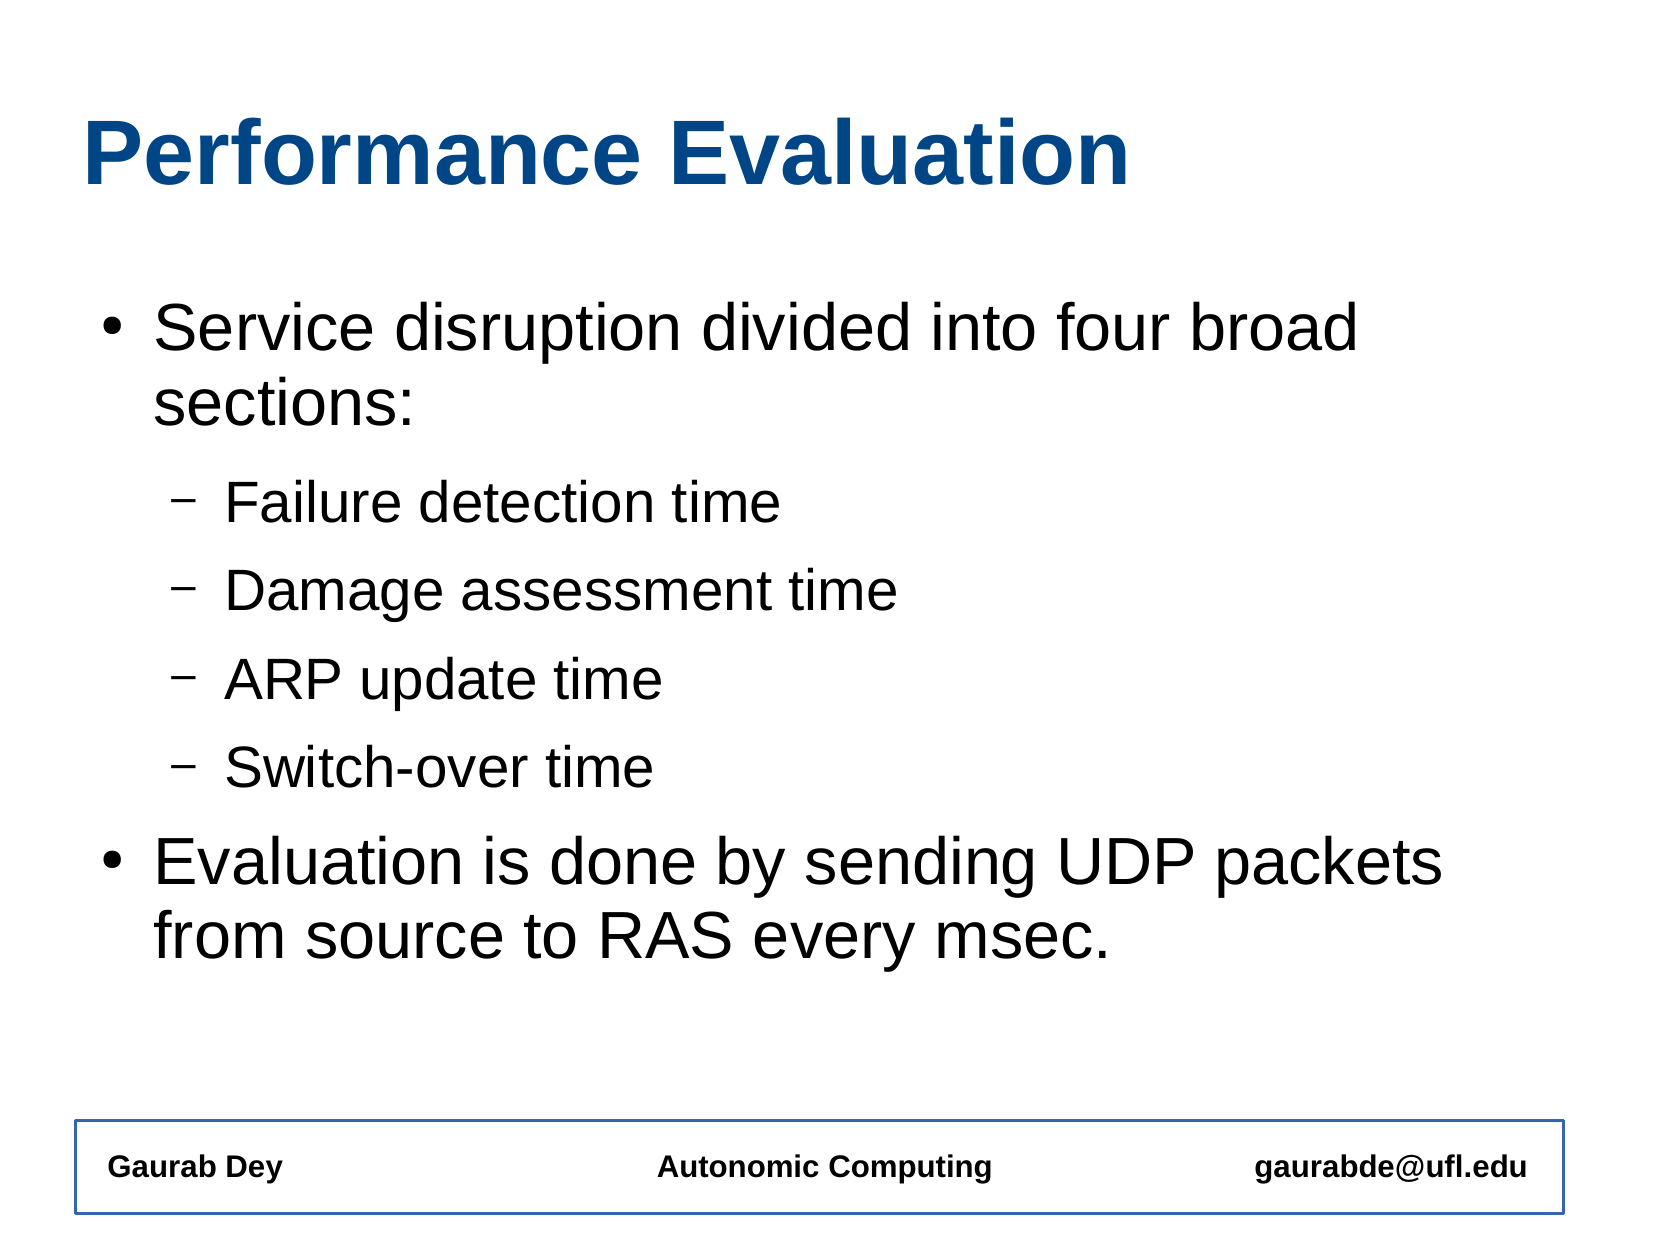

# Performance Evaluation
Service disruption divided into four broad sections:
Failure detection time
Damage assessment time
ARP update time
Switch-over time
Evaluation is done by sending UDP packets from source to RAS every msec.
Gaurab Dey Autonomic Computing gaurabde@ufl.edu